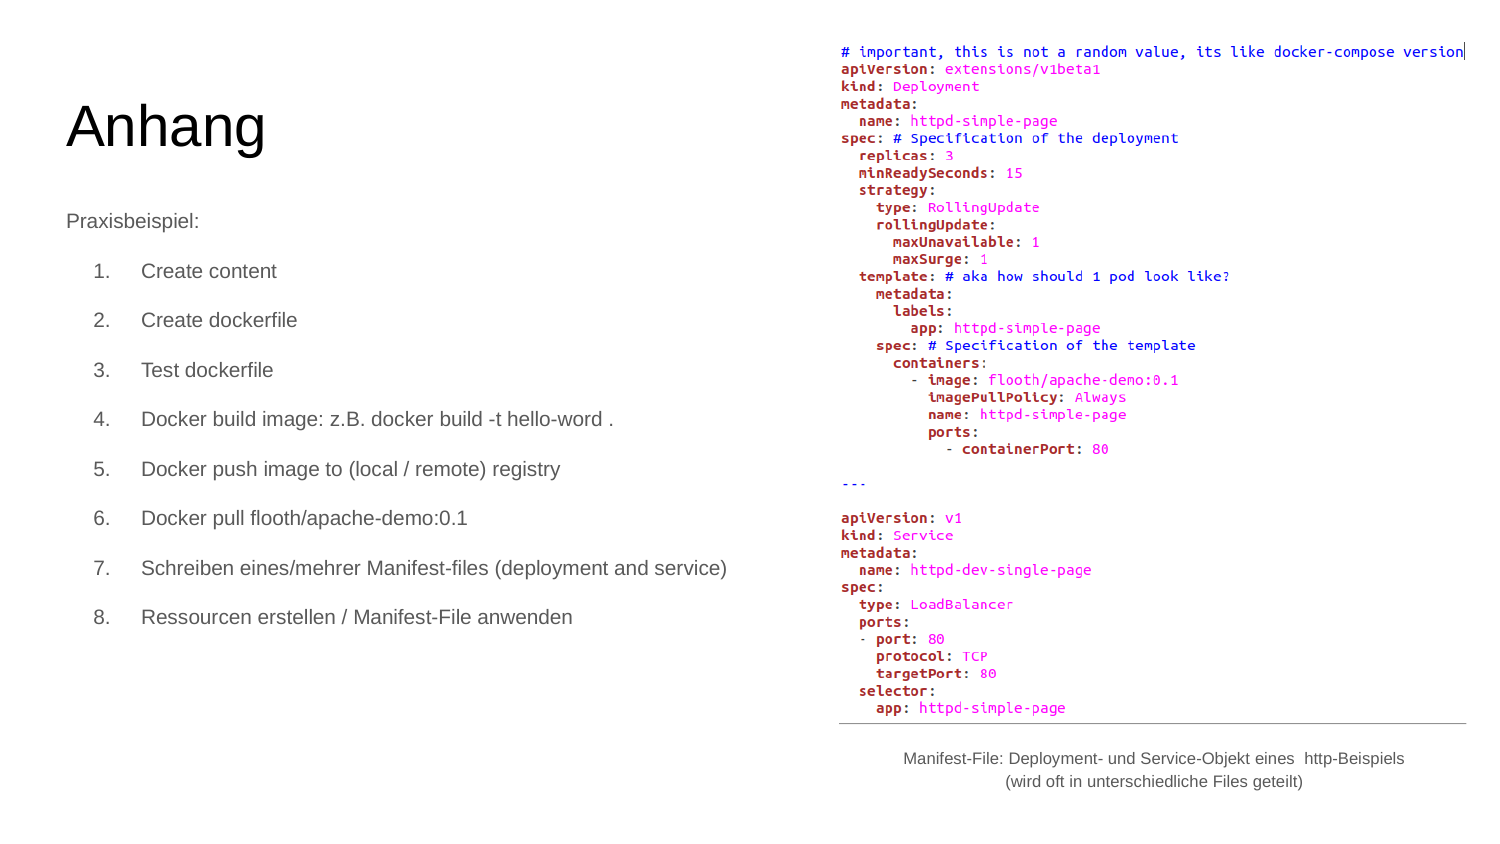

# Anhang
Praxisbeispiel:
Create content
Create dockerfile
Test dockerfile
Docker build image: z.B. docker build -t hello-word .
Docker push image to (local / remote) registry
Docker pull flooth/apache-demo:0.1
Schreiben eines/mehrer Manifest-files (deployment and service)
Ressourcen erstellen / Manifest-File anwenden
Manifest-File: Deployment- und Service-Objekt eines http-Beispiels (wird oft in unterschiedliche Files geteilt)